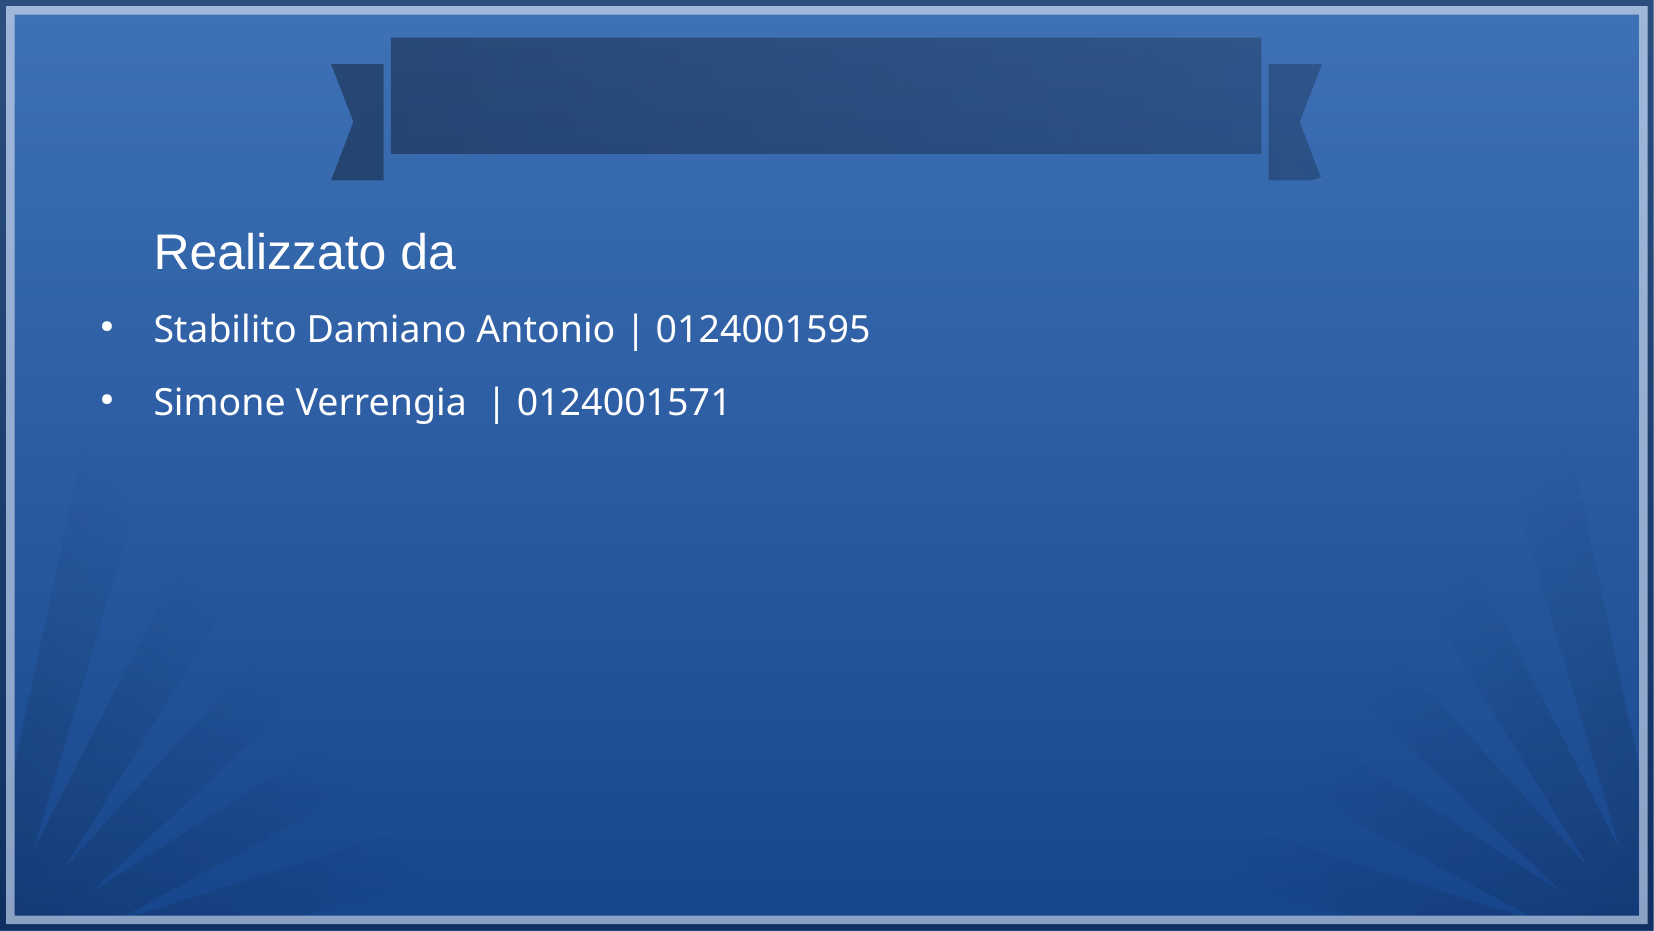

#
Realizzato da
Stabilito Damiano Antonio | 0124001595
Simone Verrengia | 0124001571